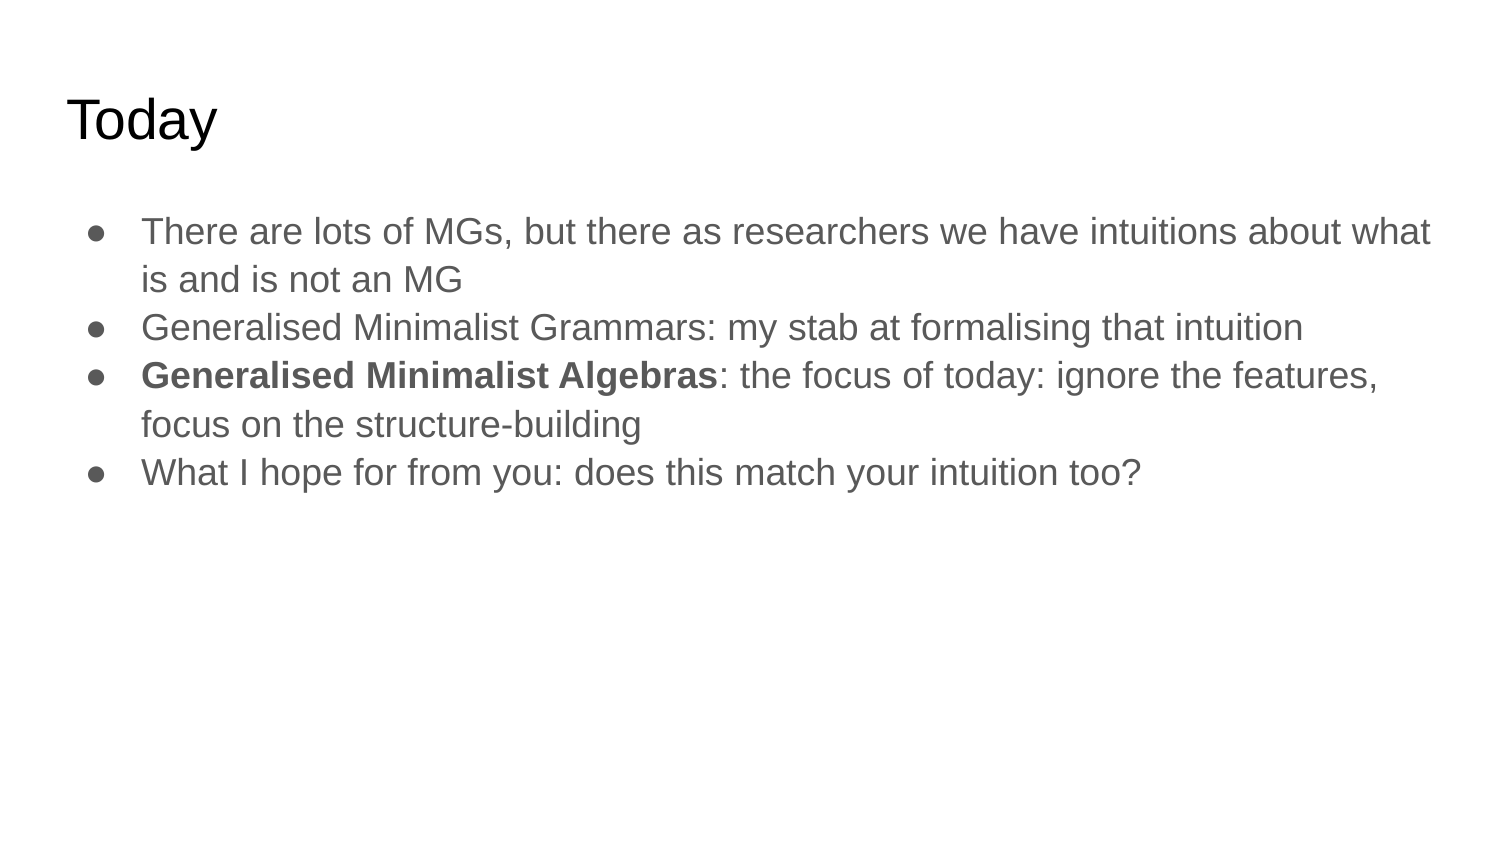

# Today
There are lots of MGs, but there as researchers we have intuitions about what is and is not an MG
Generalised Minimalist Grammars: my stab at formalising that intuition
Generalised Minimalist Algebras: the focus of today: ignore the features, focus on the structure-building
What I hope for from you: does this match your intuition too?